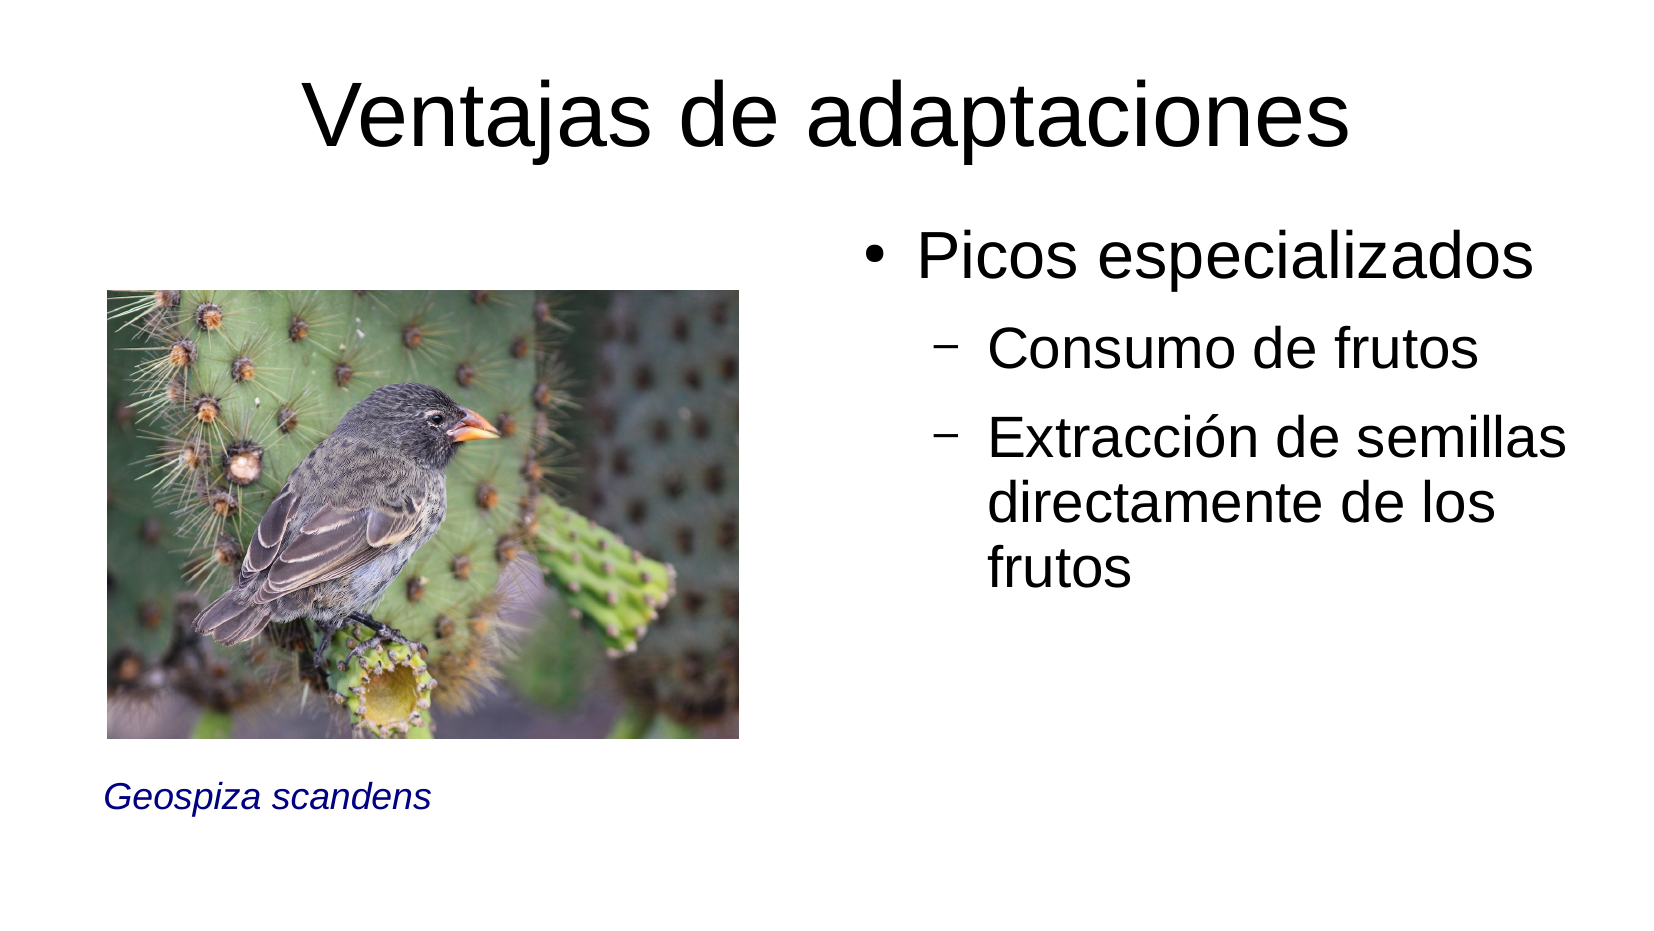

# Ventajas de adaptaciones
Picos especializados
Consumo de frutos
Extracción de semillas directamente de los frutos
Geospiza scandens